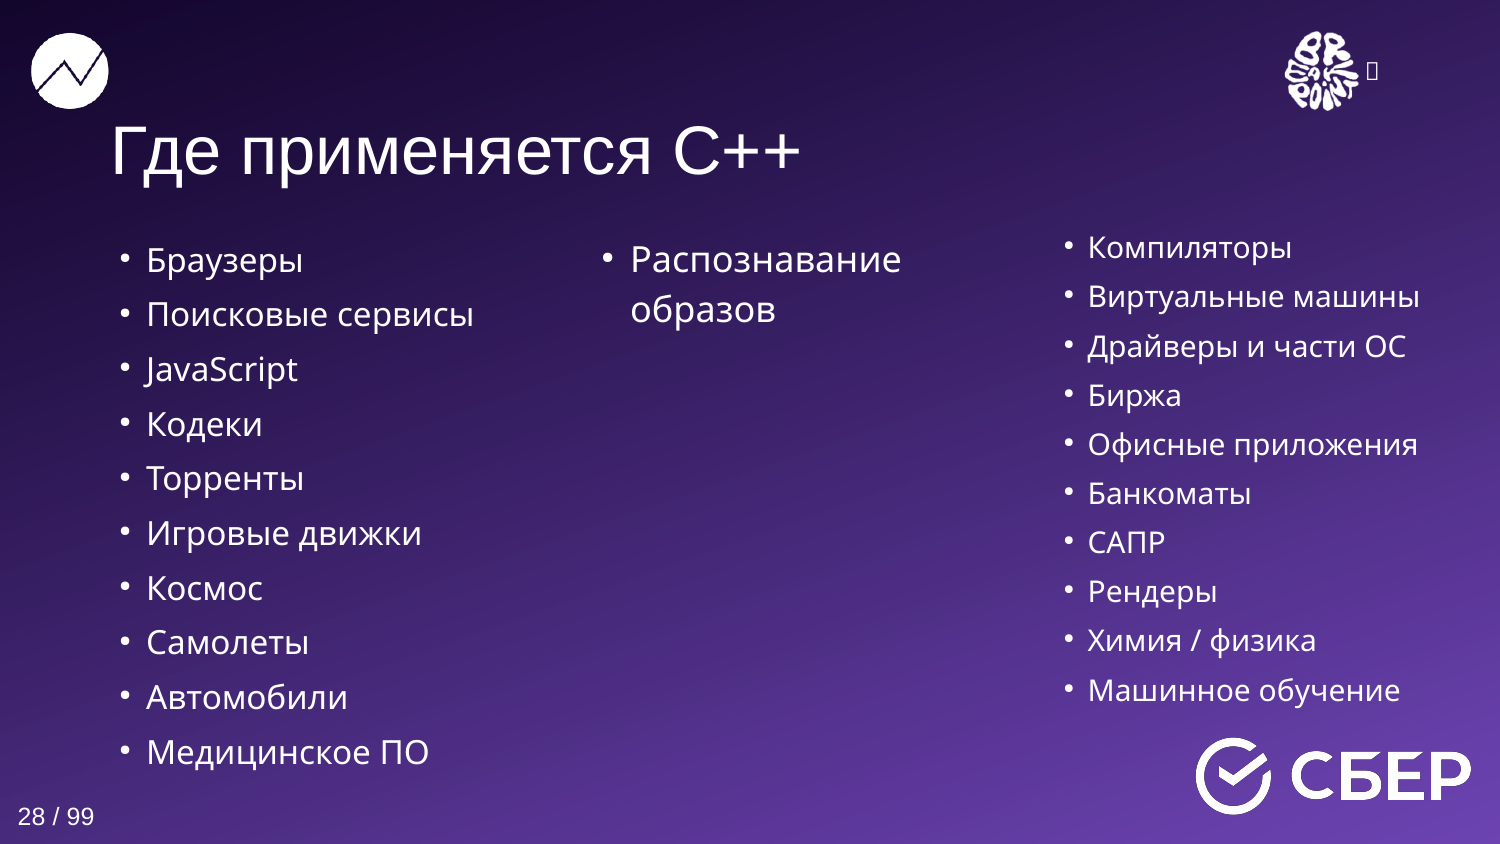

🐙
# Где применяется C++
Распознавание образов
Компиляторы
Виртуальные машины
Драйверы и части ОС
Биржа
Офисные приложения
Банкоматы
САПР
Рендеры
Химия / физика
Машинное обучение
Браузеры
Поисковые сервисы
JavaScript
Кодеки
Торренты
Игровые движки
Космос
Самолеты
Автомобили
Медицинское ПО